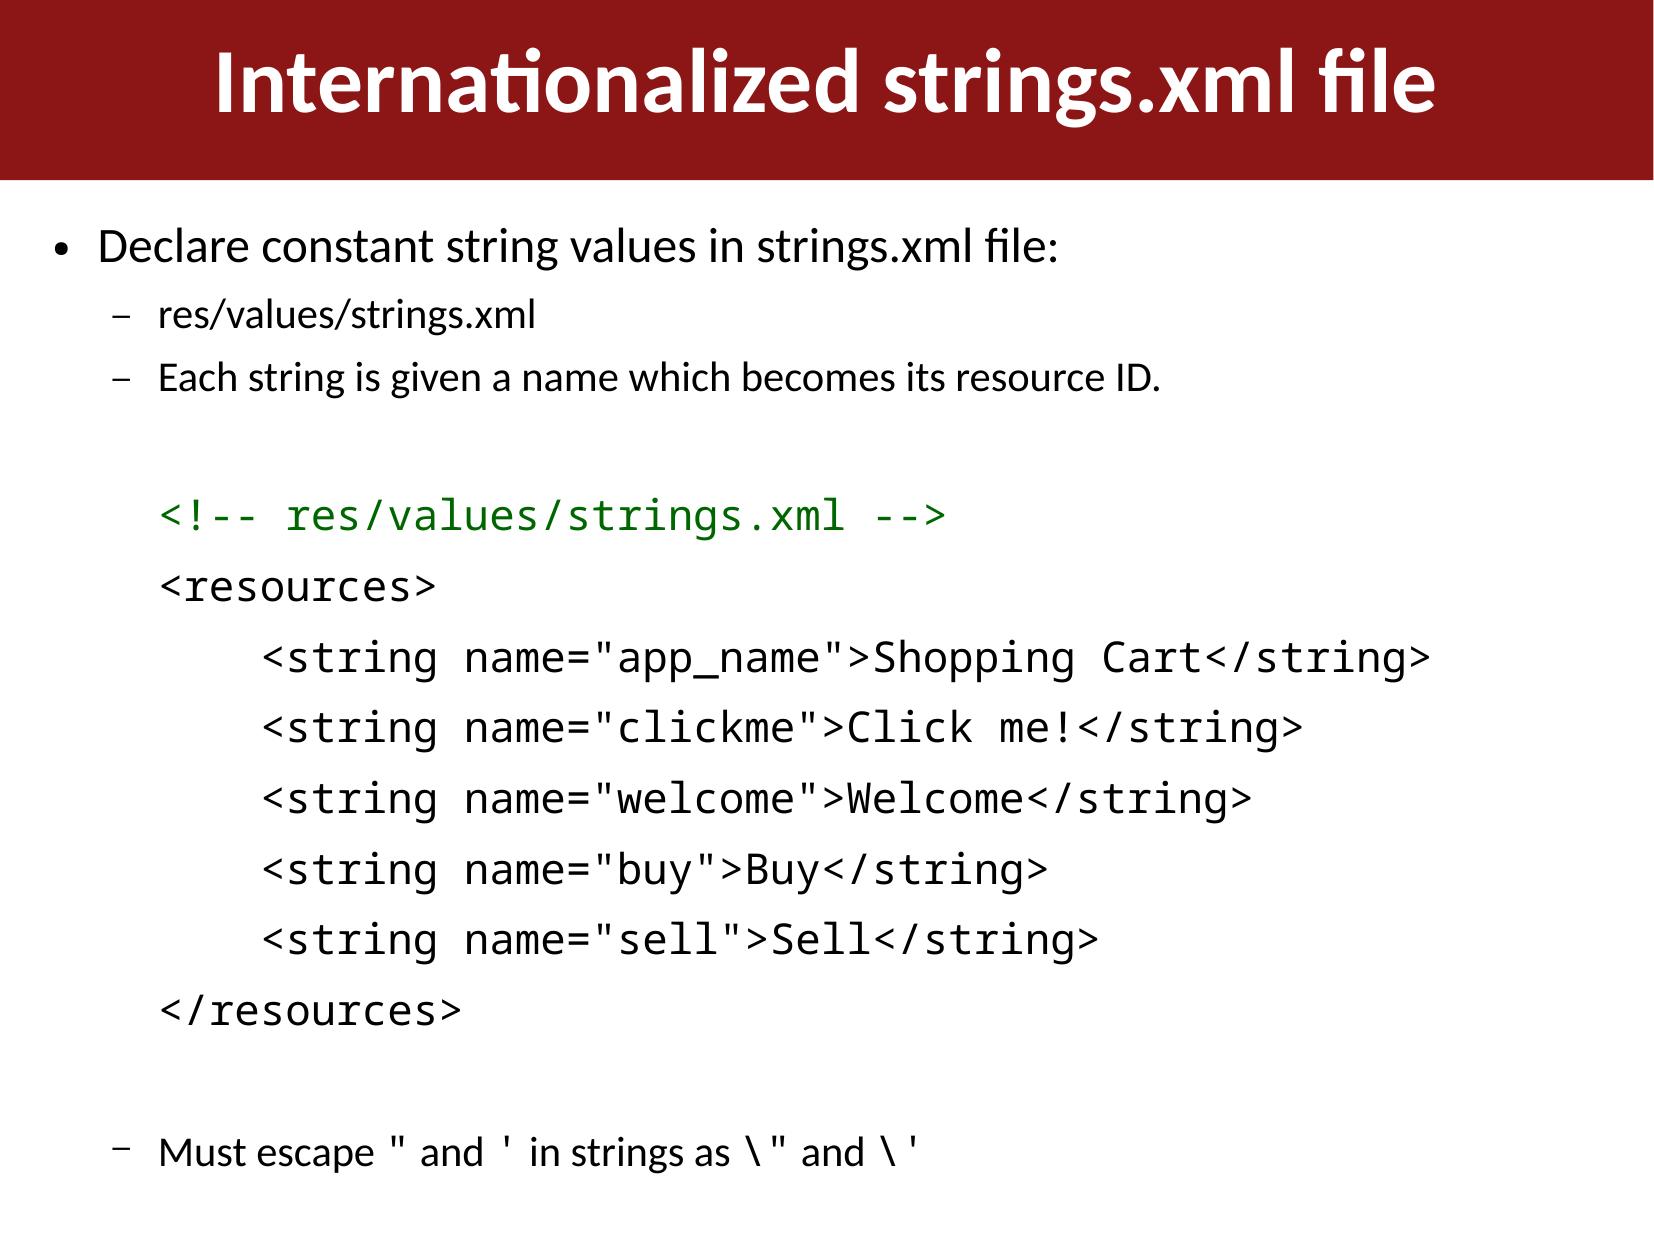

# Internationalized strings.xml file
Declare constant string values in strings.xml file:
res/values/strings.xml
Each string is given a name which becomes its resource ID.
<!-- res/values/strings.xml -->
<resources>
 <string name="app_name">Shopping Cart</string>
 <string name="clickme">Click me!</string>
 <string name="welcome">Welcome</string>
 <string name="buy">Buy</string>
 <string name="sell">Sell</string>
</resources>
Must escape " and ' in strings as \" and \'